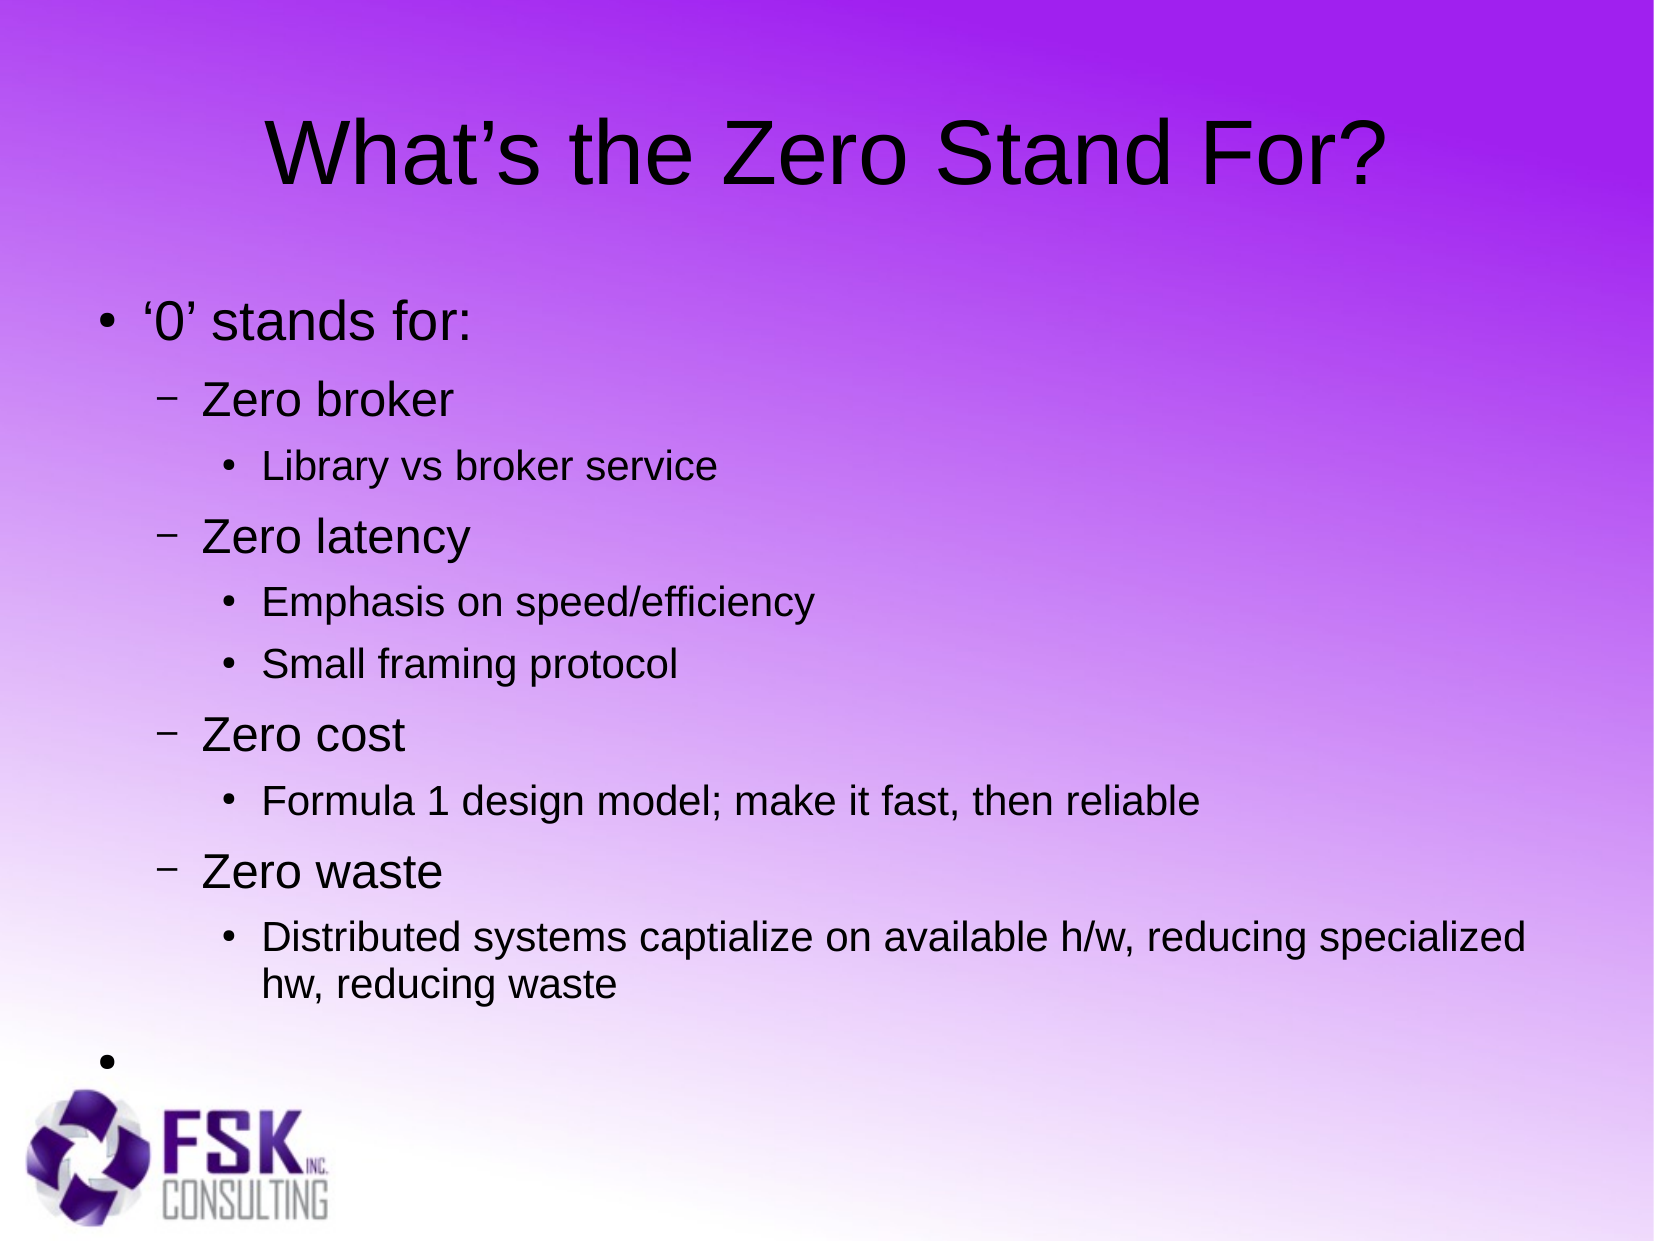

# What’s the Zero Stand For?
‘0’ stands for:
Zero broker
Library vs broker service
Zero latency
Emphasis on speed/efficiency
Small framing protocol
Zero cost
Formula 1 design model; make it fast, then reliable
Zero waste
Distributed systems captialize on available h/w, reducing specialized hw, reducing waste